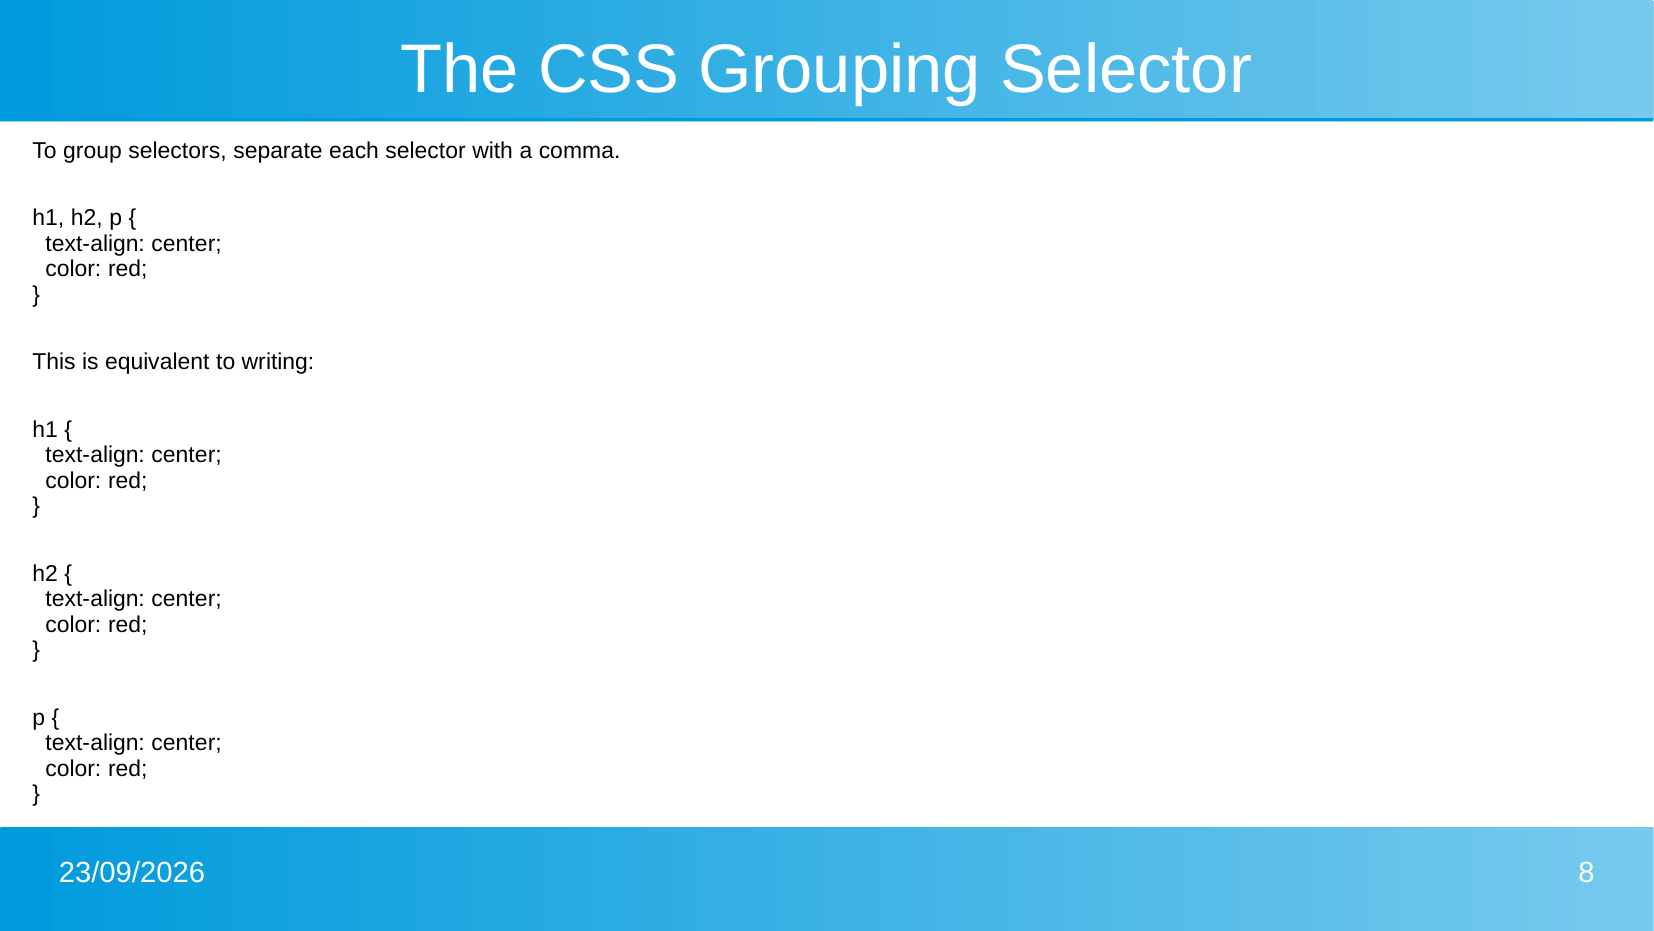

# The CSS Grouping Selector
To group selectors, separate each selector with a comma.
h1, h2, p {
 text-align: center;
 color: red;
}
This is equivalent to writing:
h1 {
 text-align: center;
 color: red;
}
h2 {
 text-align: center;
 color: red;
}
p {
 text-align: center;
 color: red;
}
8